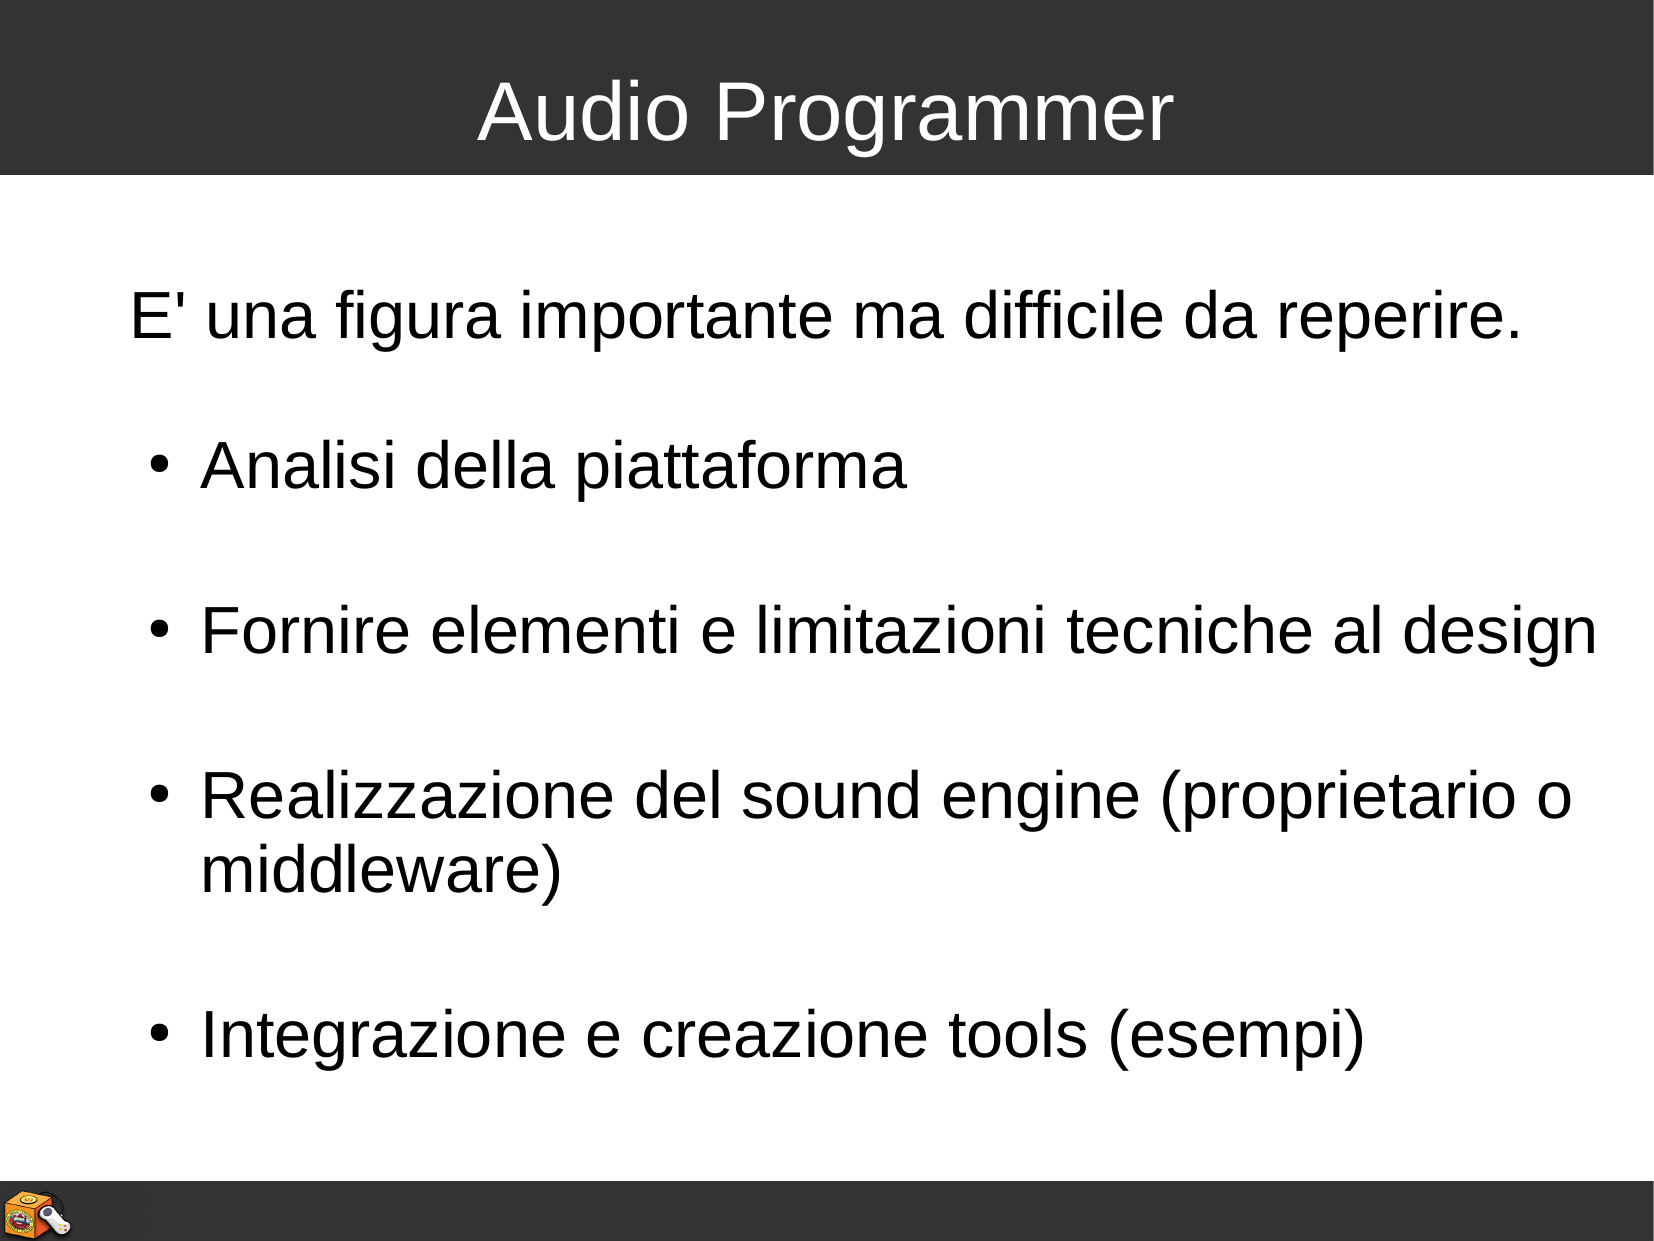

Audio Programmer
# E' una figura importante ma difficile da reperire.
Analisi della piattaforma
Fornire elementi e limitazioni tecniche al design
Realizzazione del sound engine (proprietario o middleware)
Integrazione e creazione tools (esempi)